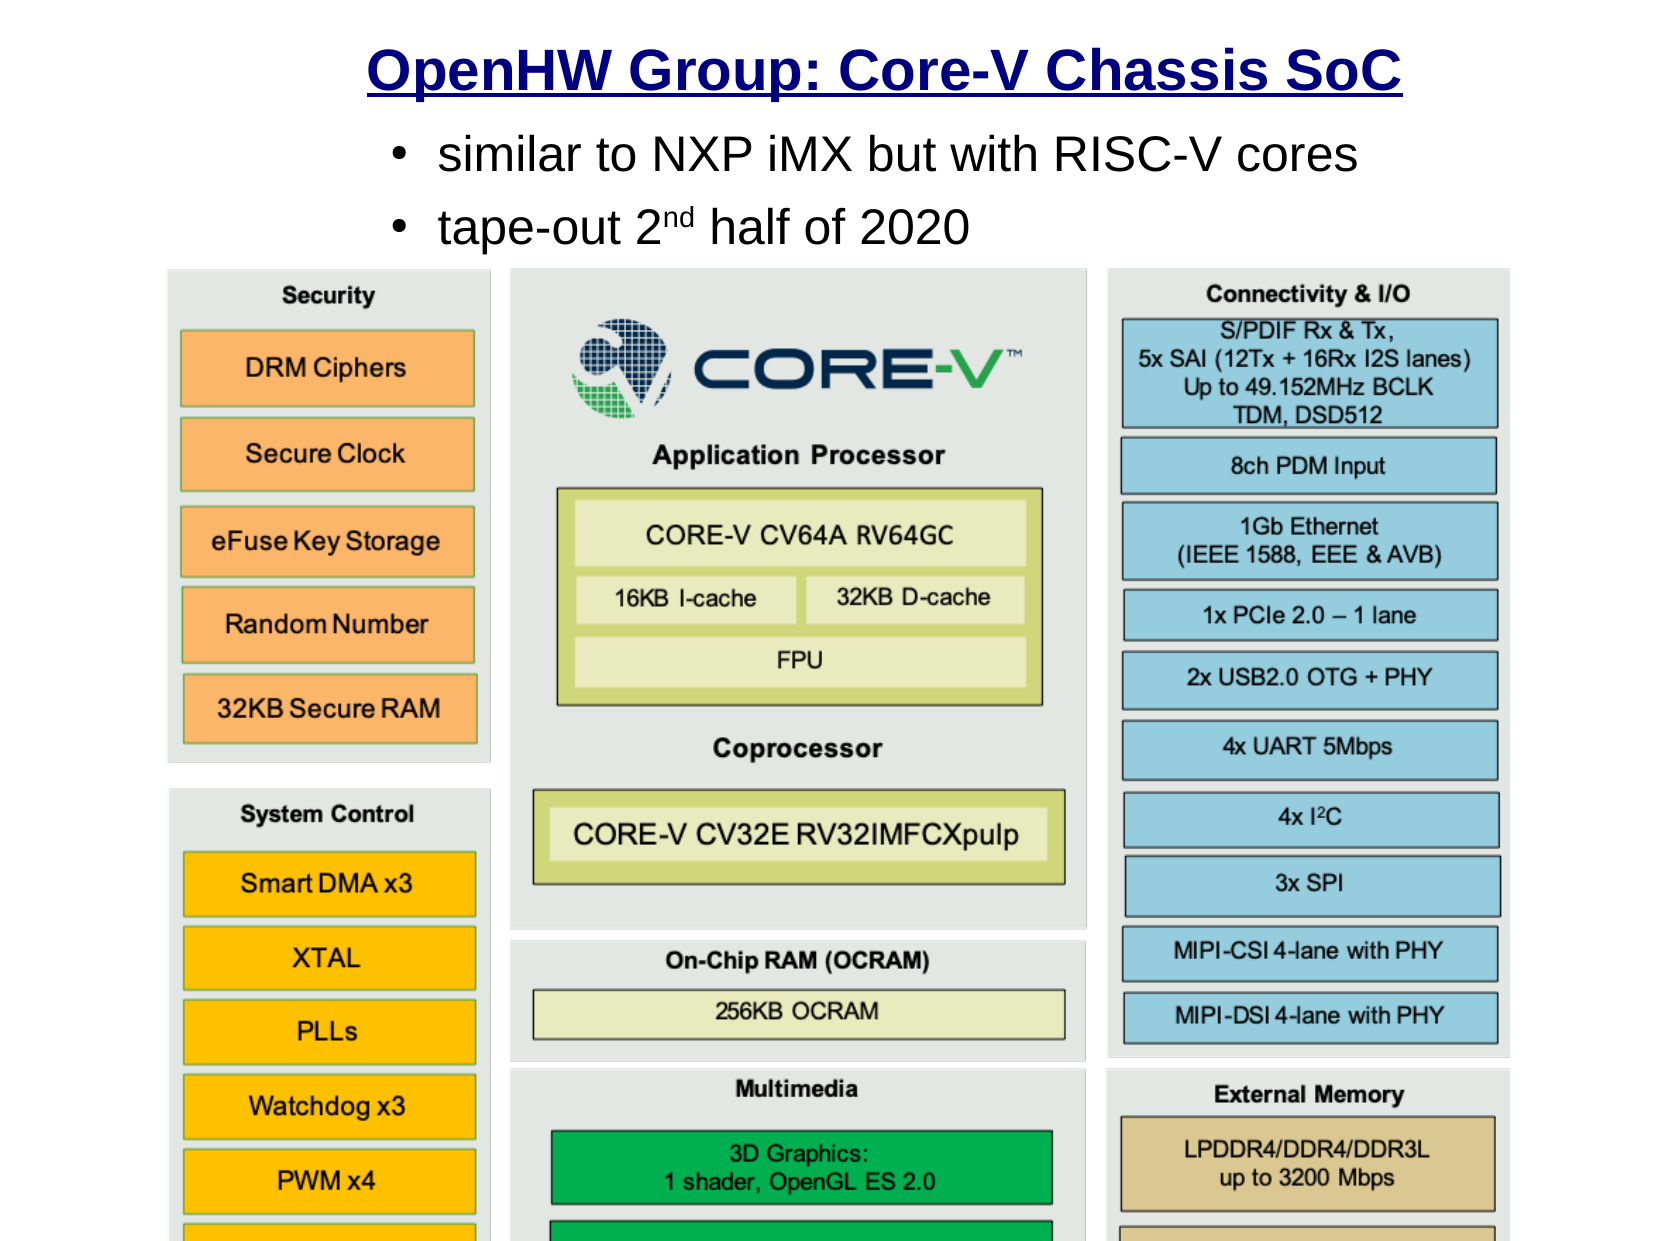

# OpenHW Group: Core-V Chassis SoC
similar to NXP iMX but with RISC-V cores
tape-out 2nd half of 2020